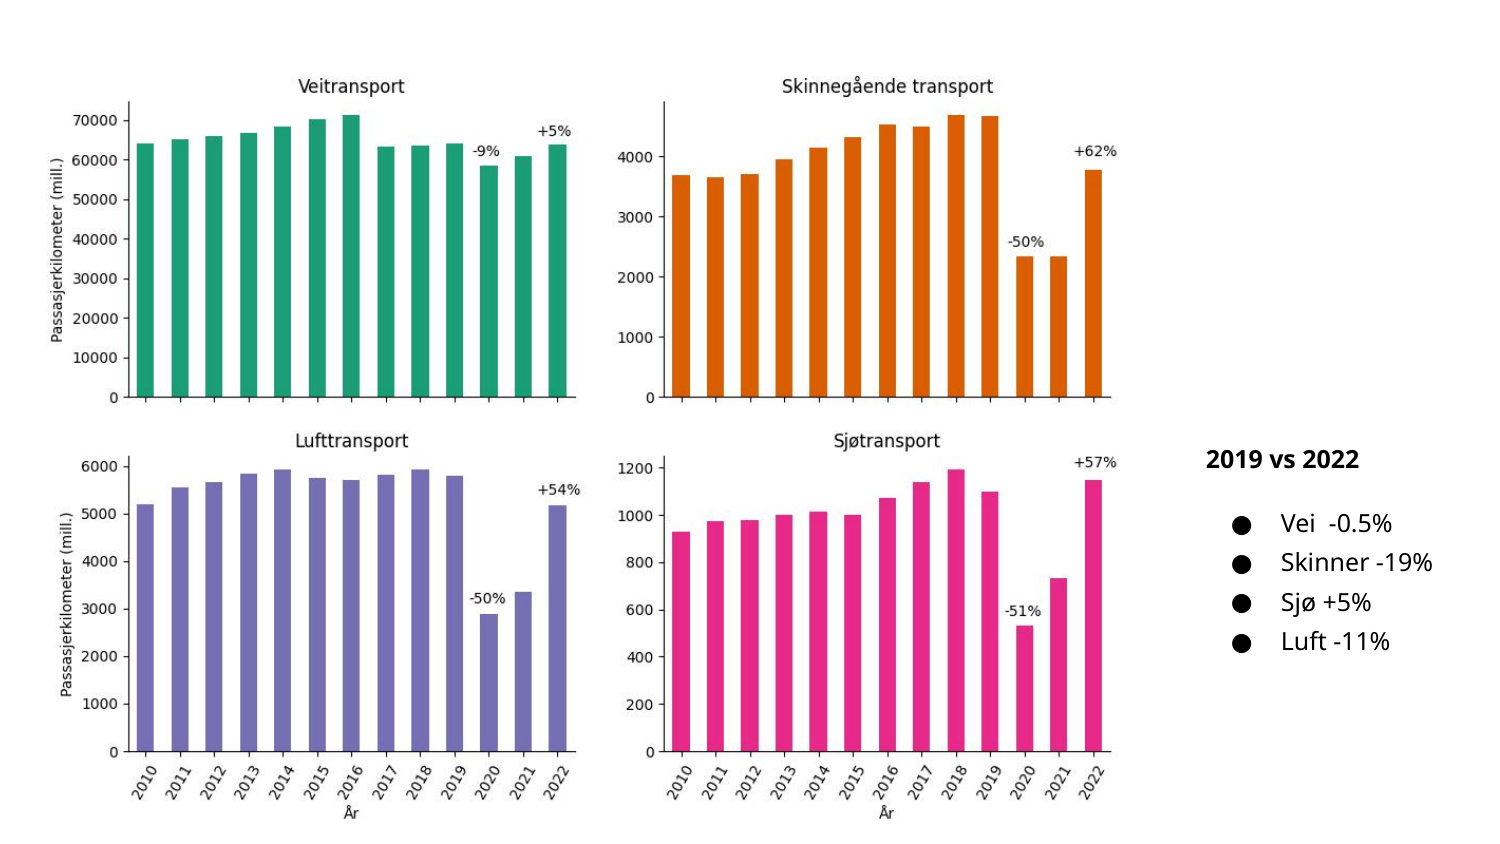

# 2019 vs 2022
Vei -0.5%
Skinner -19%
Sjø +5%
Luft -11%